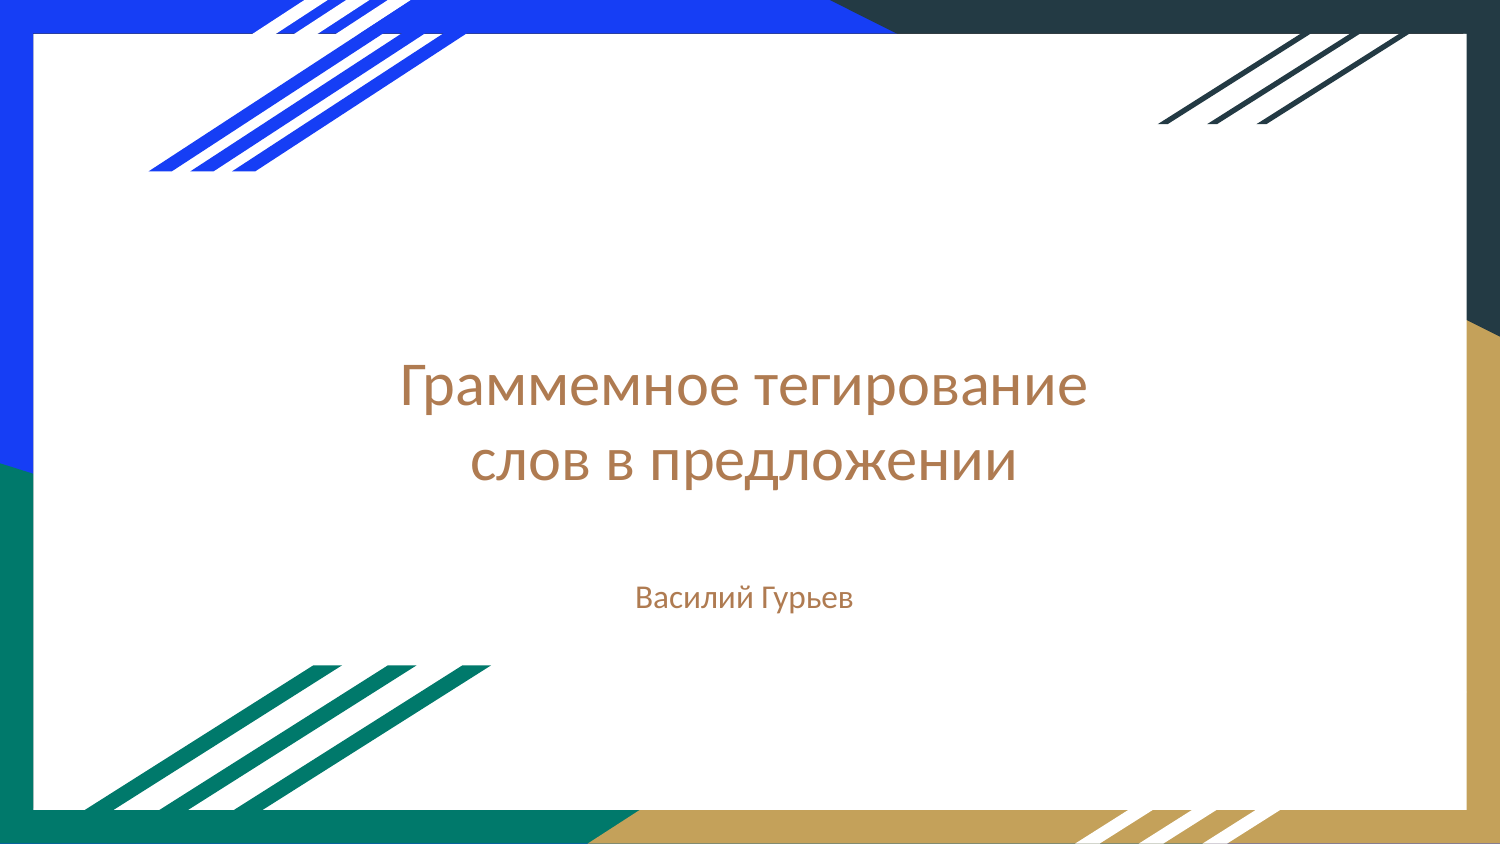

# Граммемное тегирование слов в предложении
Василий Гурьев